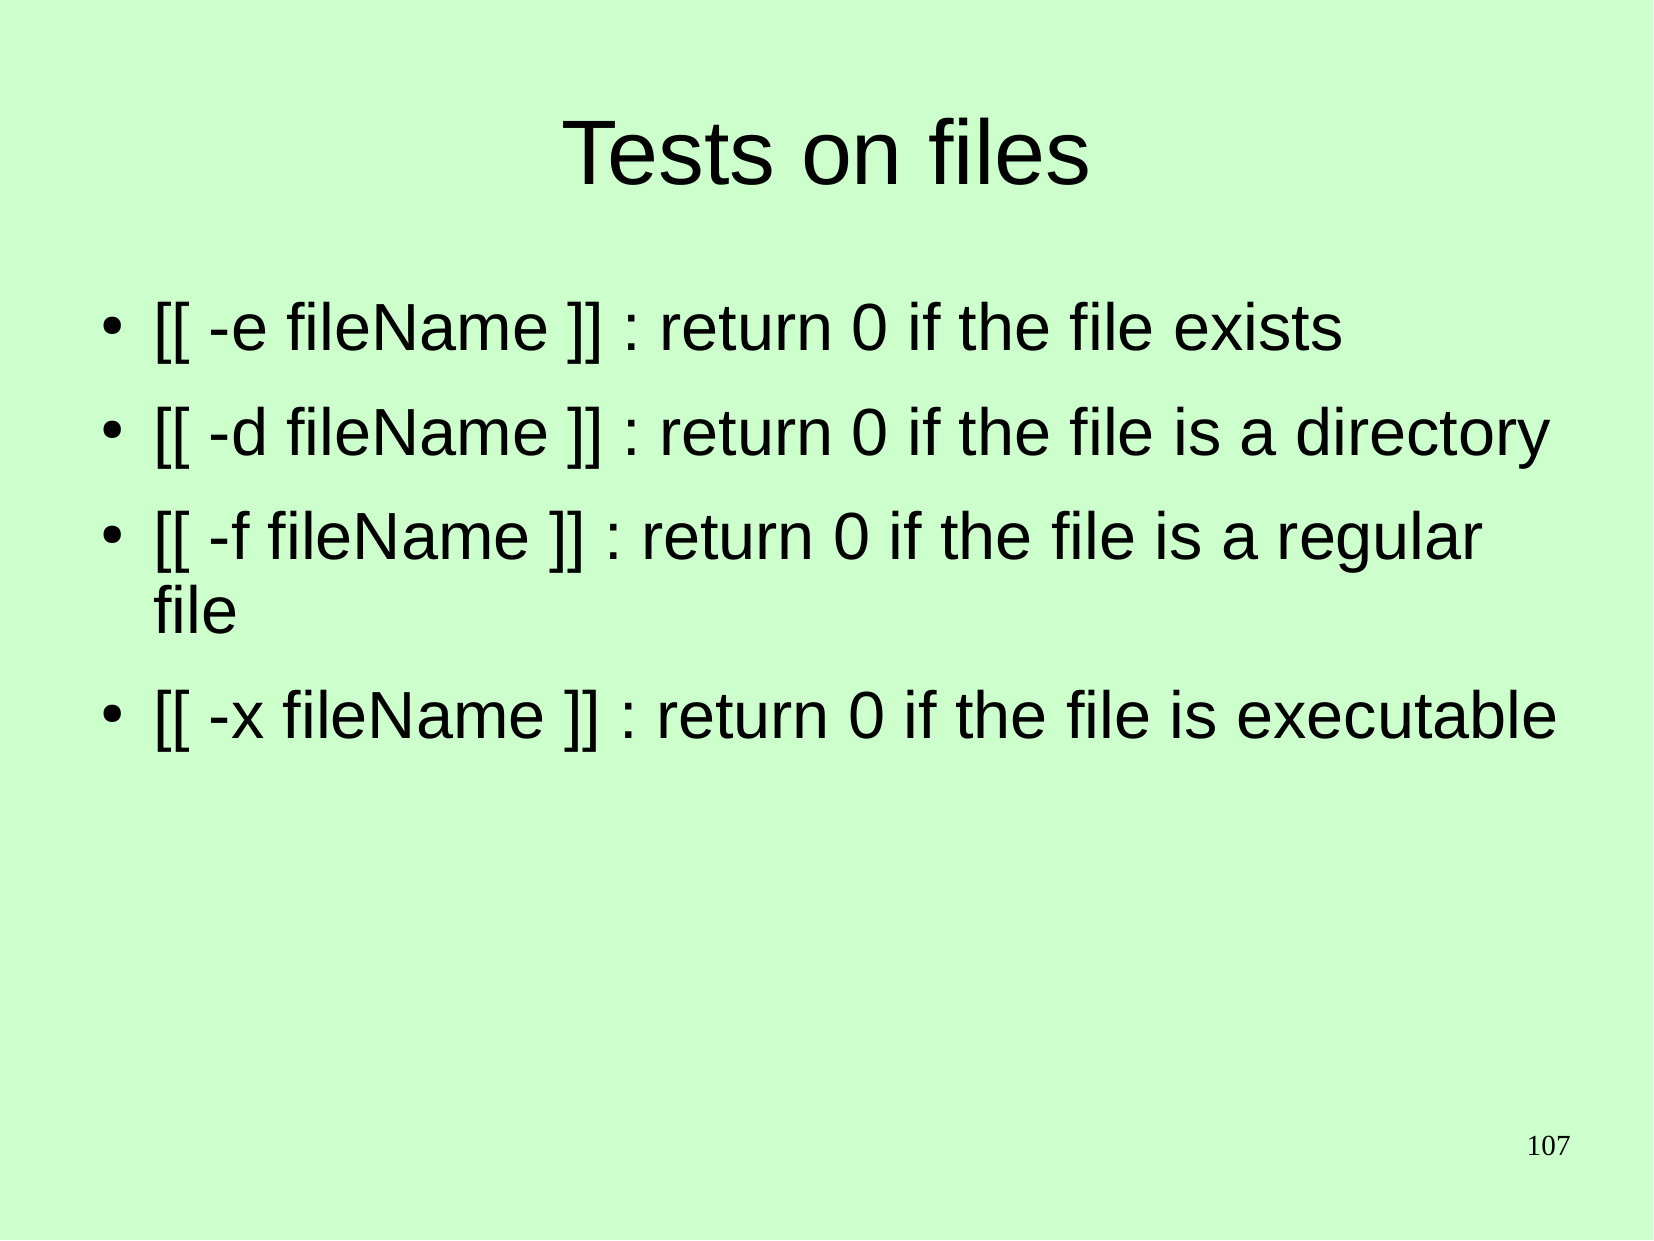

# Tests on files
[[ -e fileName ]] : return 0 if the file exists
[[ -d fileName ]] : return 0 if the file is a directory
[[ -f fileName ]] : return 0 if the file is a regular file
[[ -x fileName ]] : return 0 if the file is executable
107